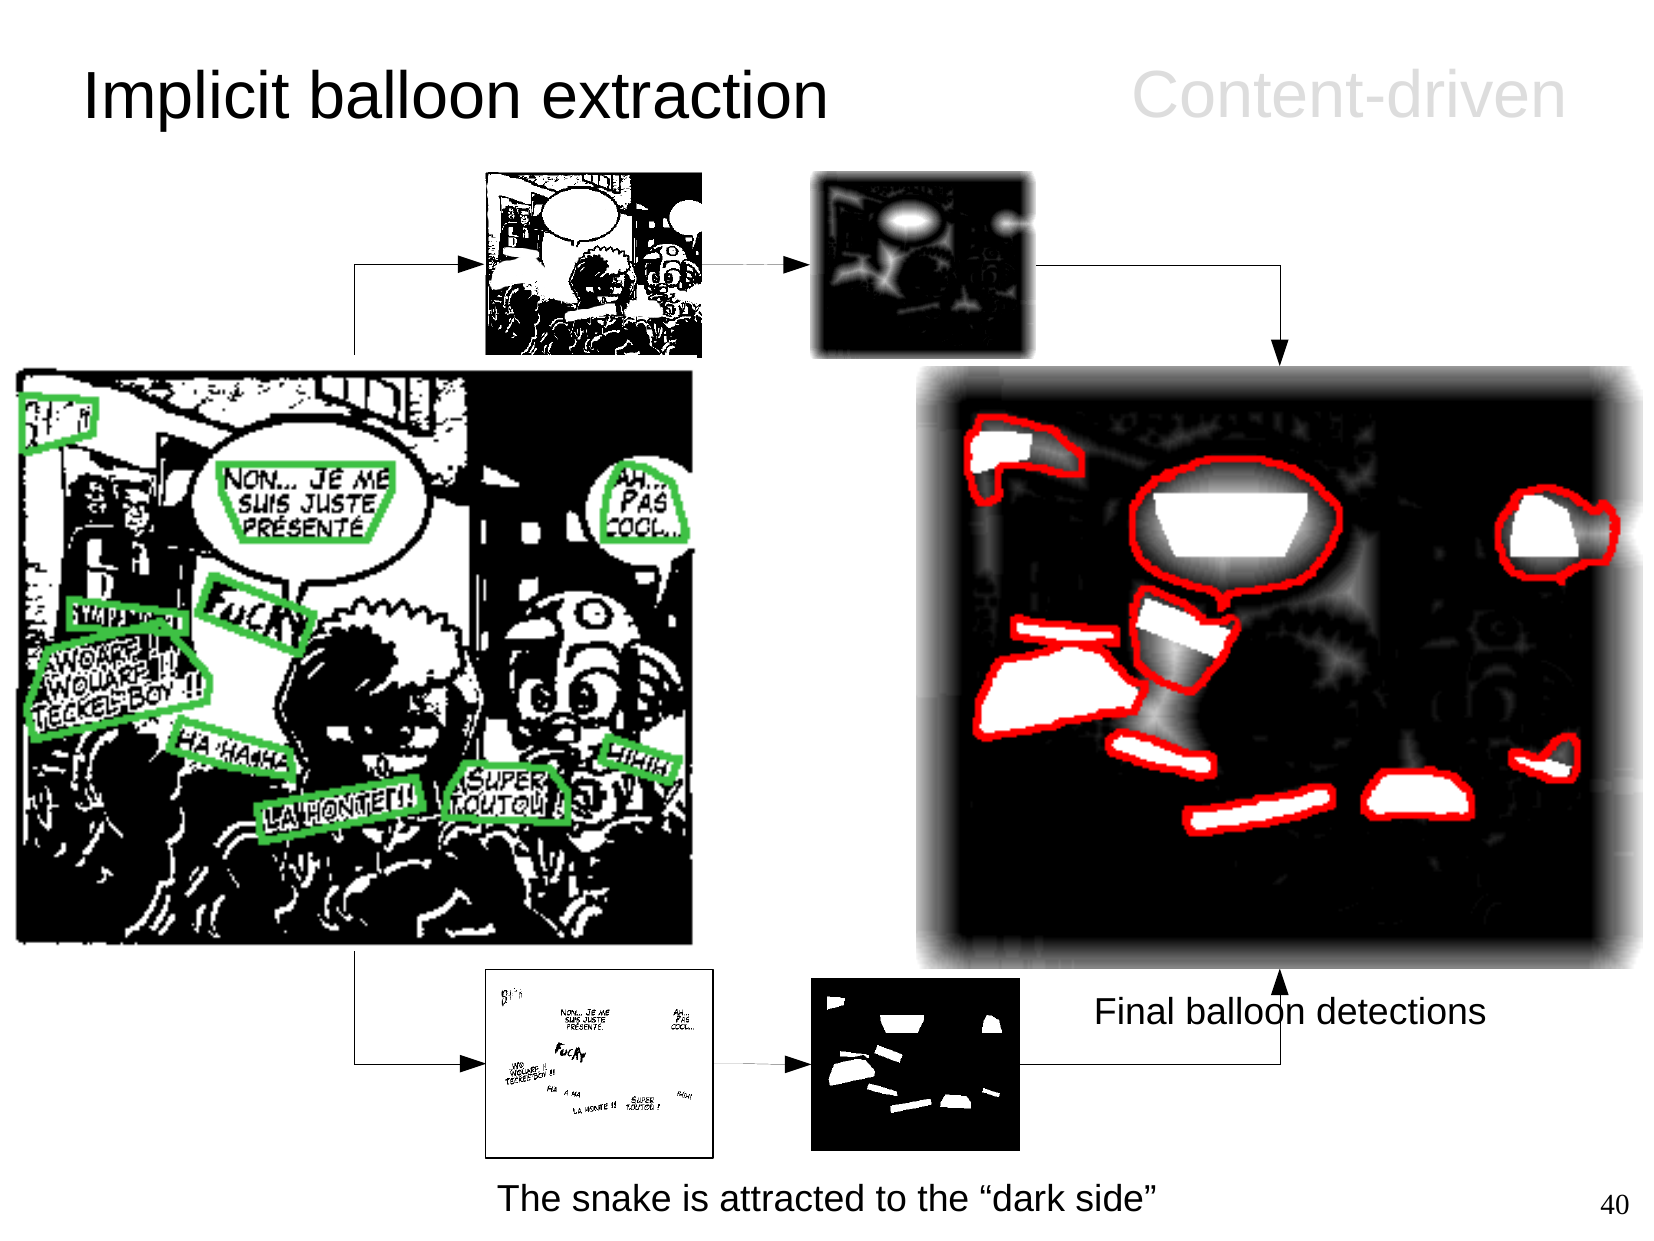

# Implicit balloon extraction
Final balloon detections
The snake is attracted to the “dark side”
40